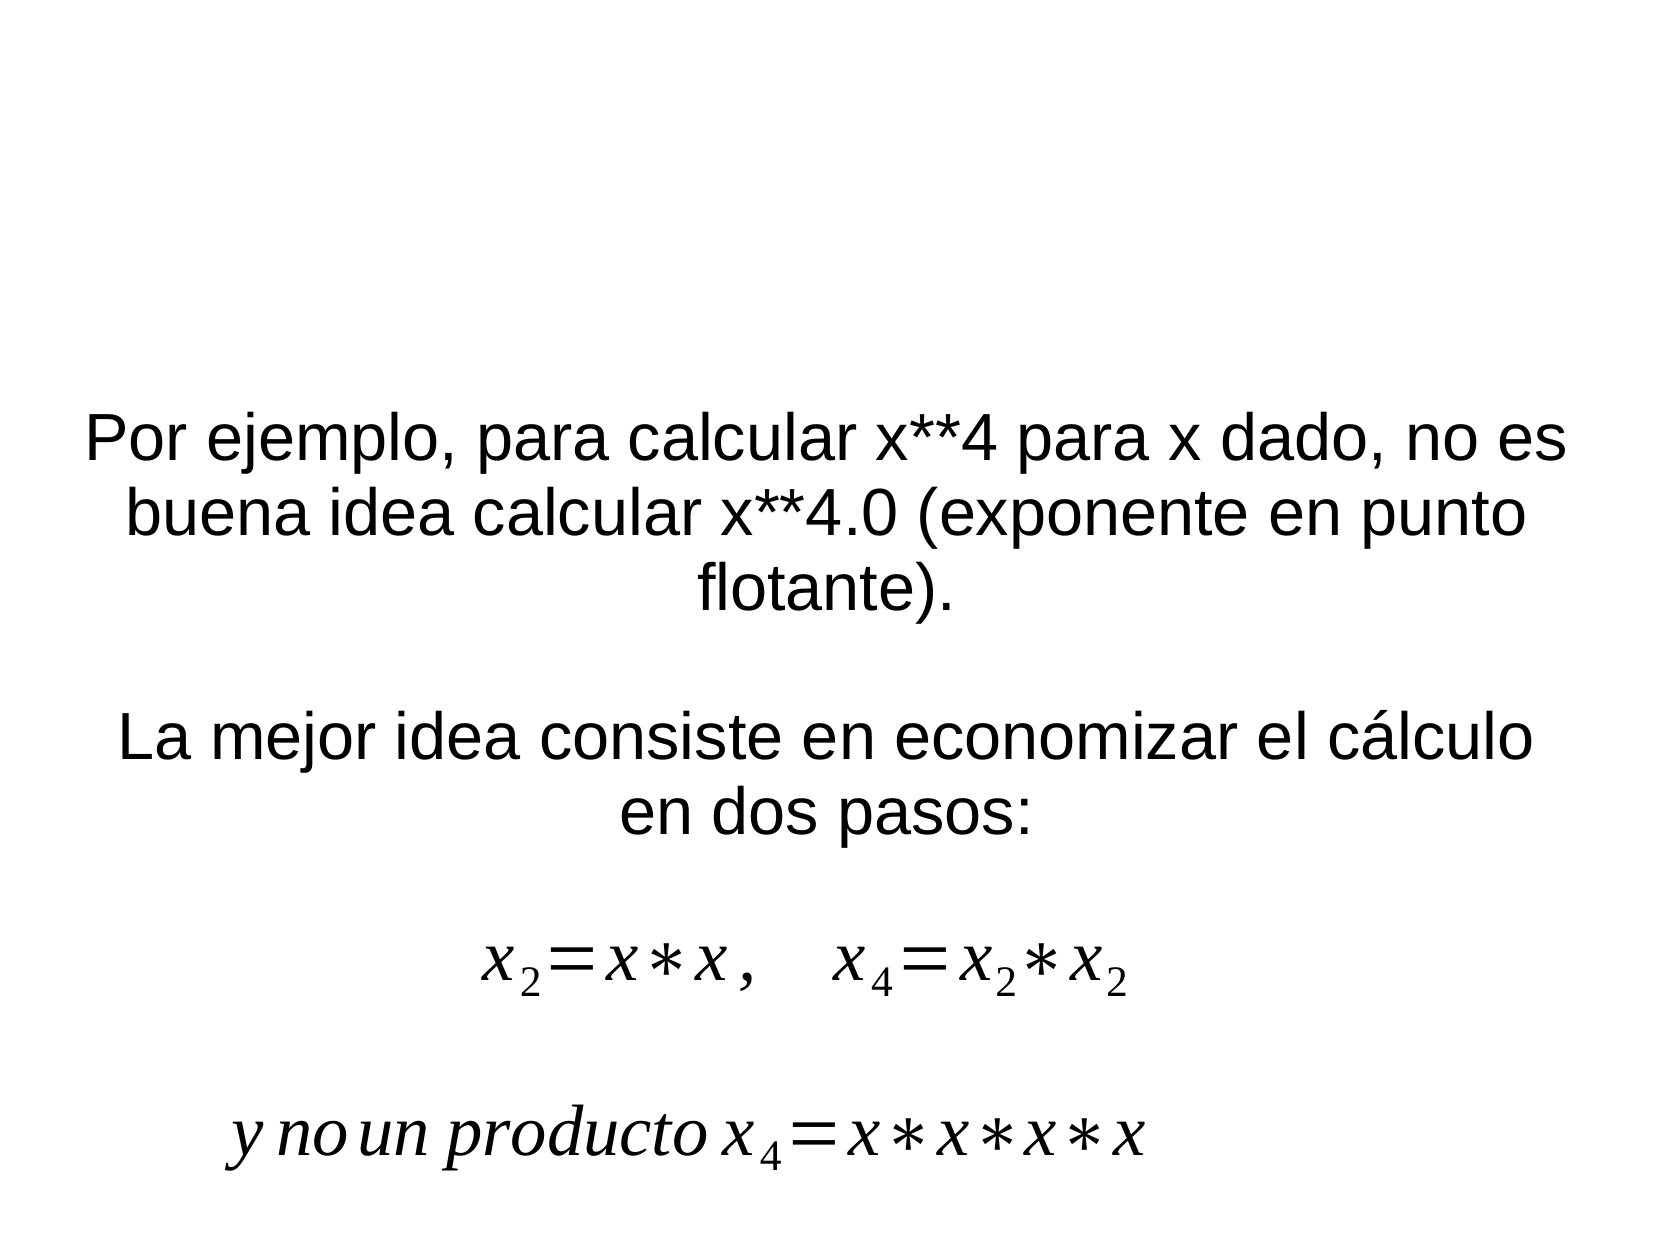

#
Por ejemplo, para calcular x**4 para x dado, no es buena idea calcular x**4.0 (exponente en punto flotante).
La mejor idea consiste en economizar el cálculo en dos pasos: